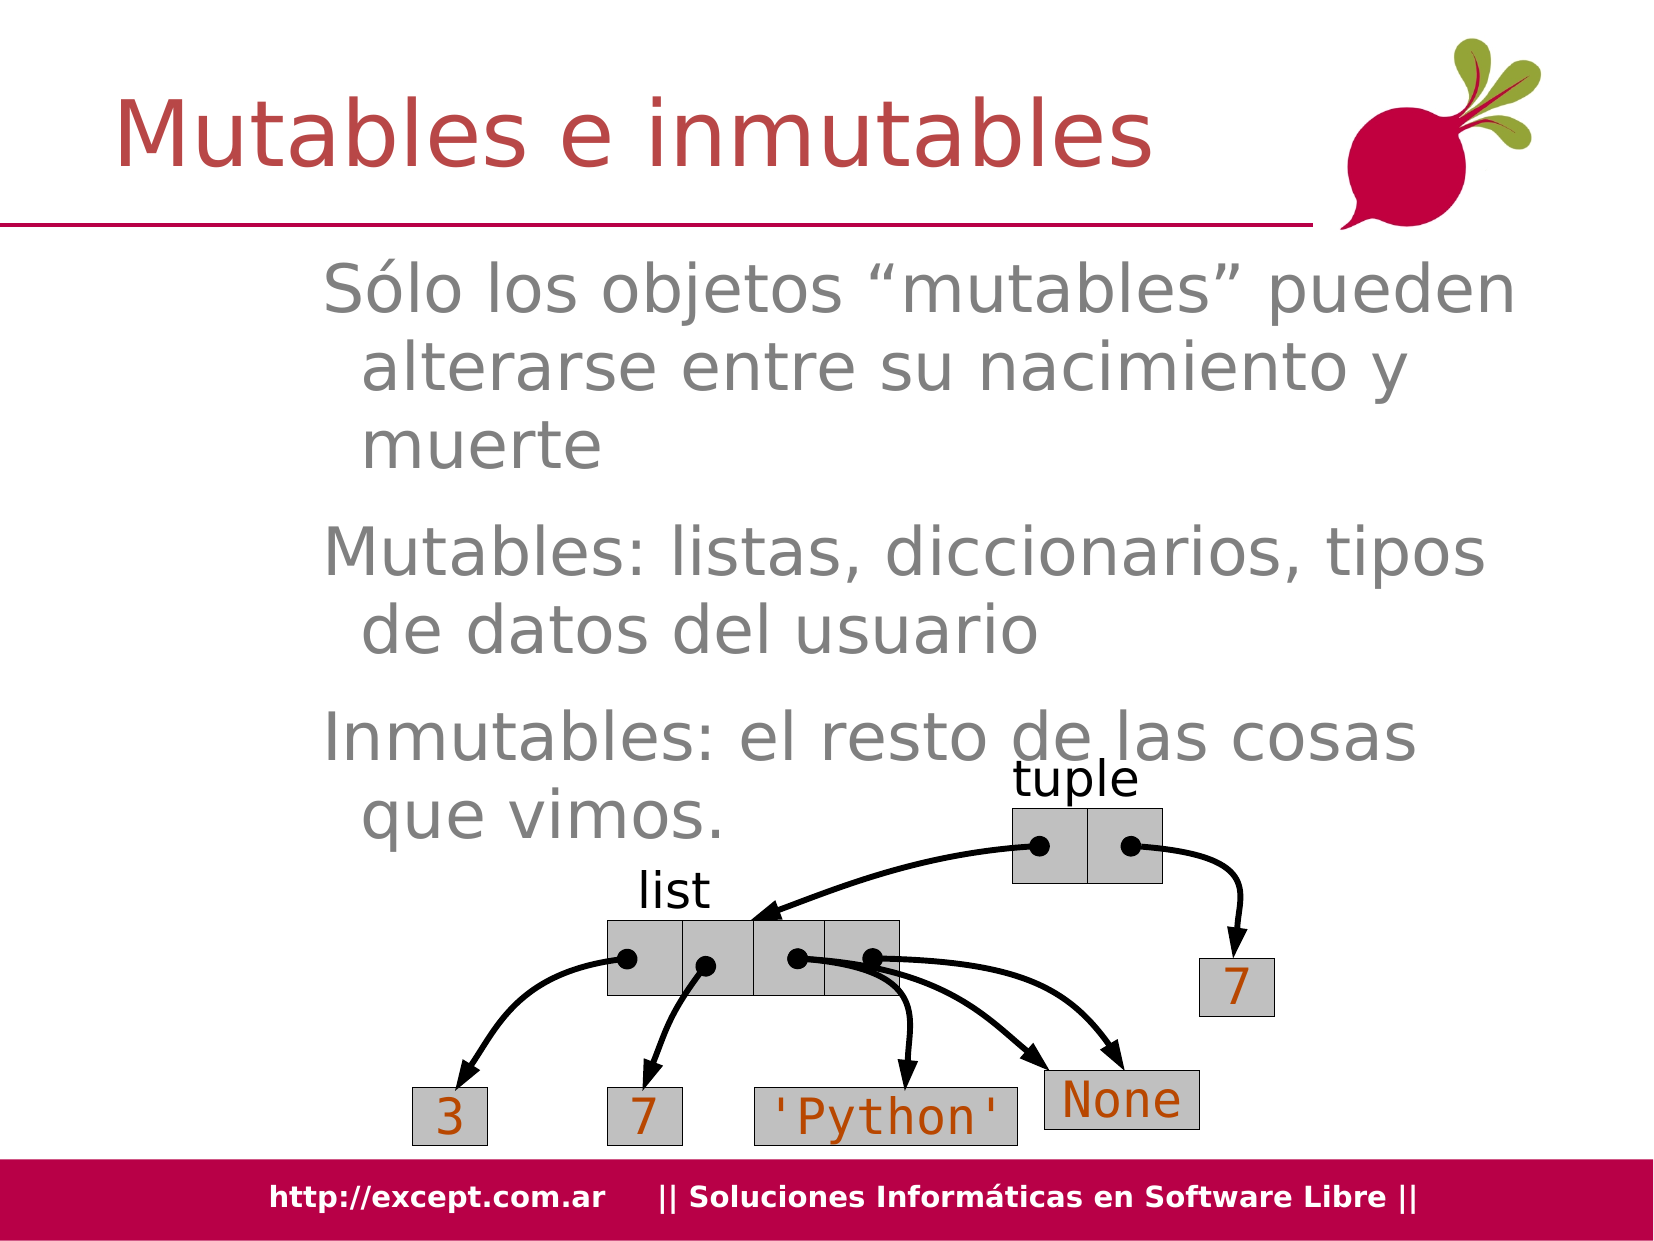

# Mutables e inmutables
Sólo los objetos “mutables” pueden alterarse entre su nacimiento y muerte
Mutables: listas, diccionarios, tipos de datos del usuario
Inmutables: el resto de las cosas que vimos.
tuple
list
7
None
3
7
'Python'